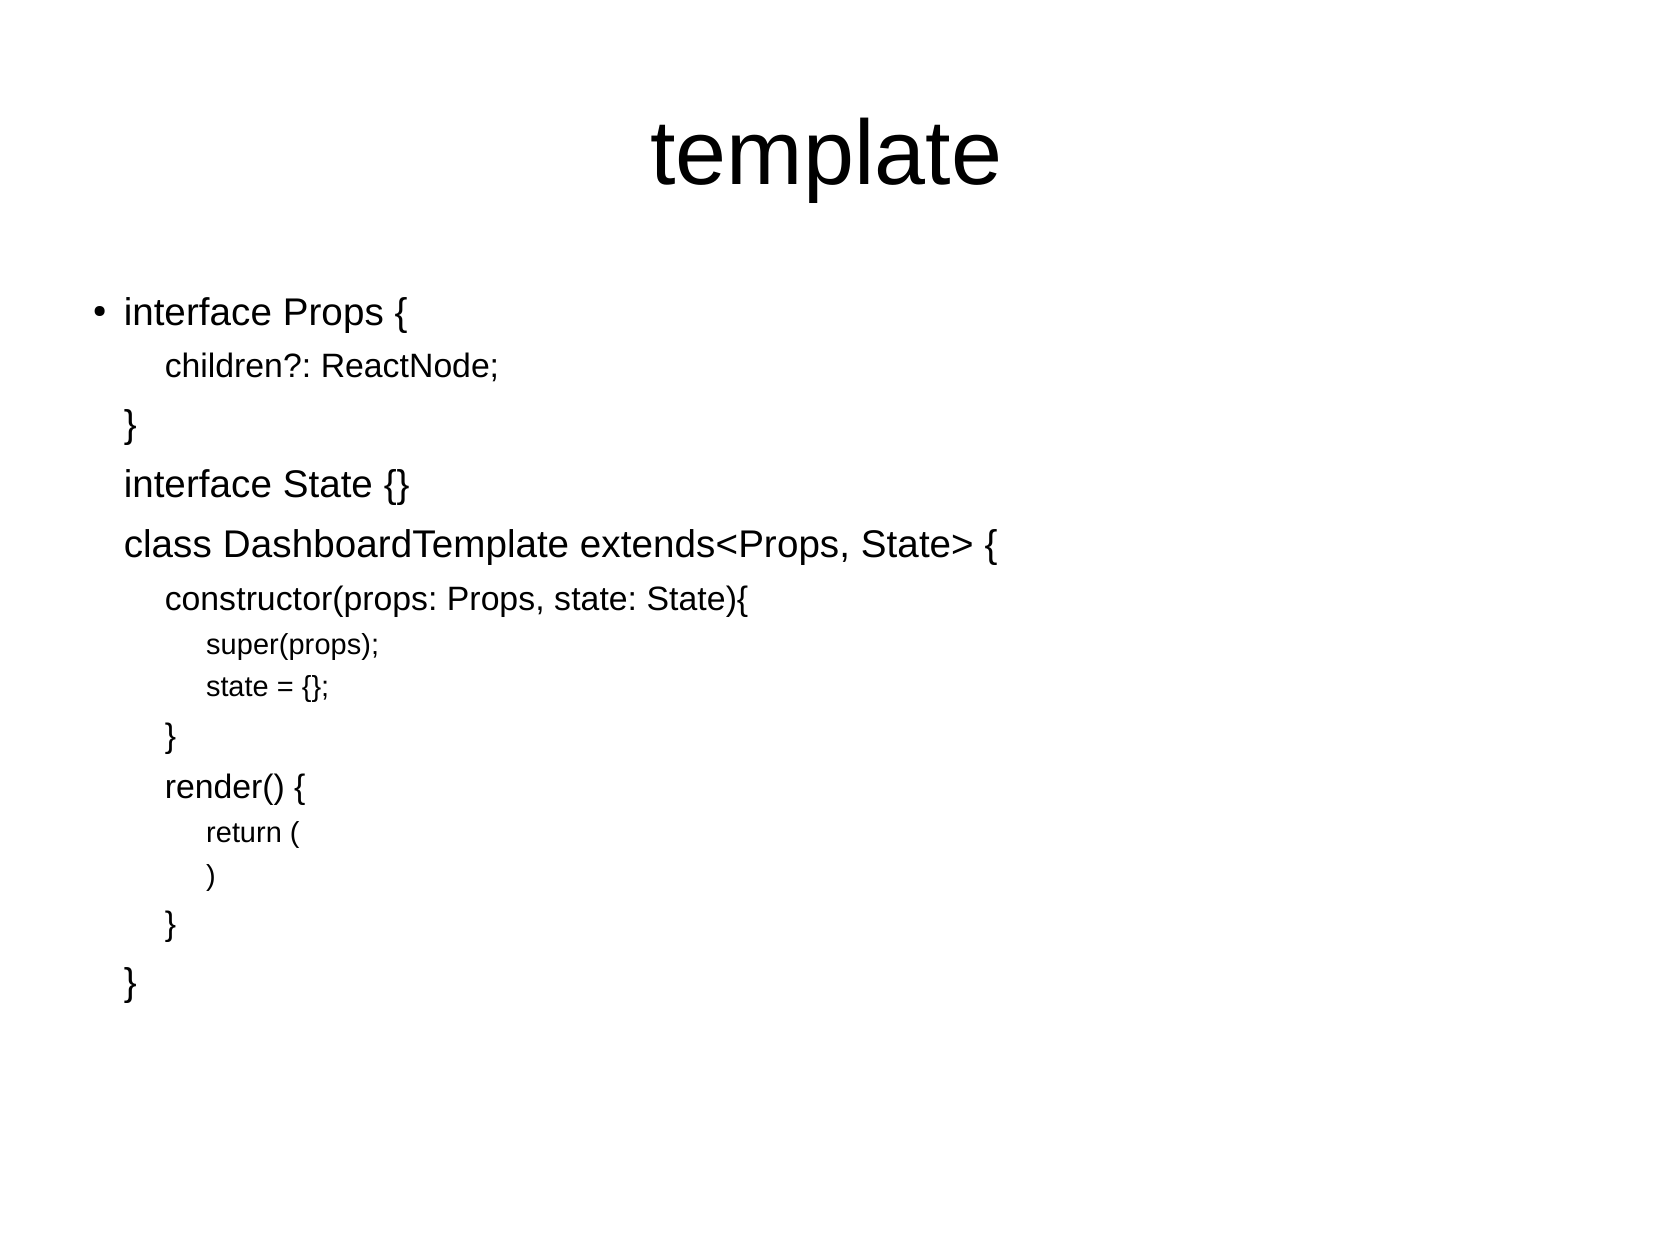

# template
interface Props {
children?: ReactNode;
}
interface State {}
class DashboardTemplate extends<Props, State> {
constructor(props: Props, state: State){
super(props);
state = {};
}
render() {
return (
)
}
}